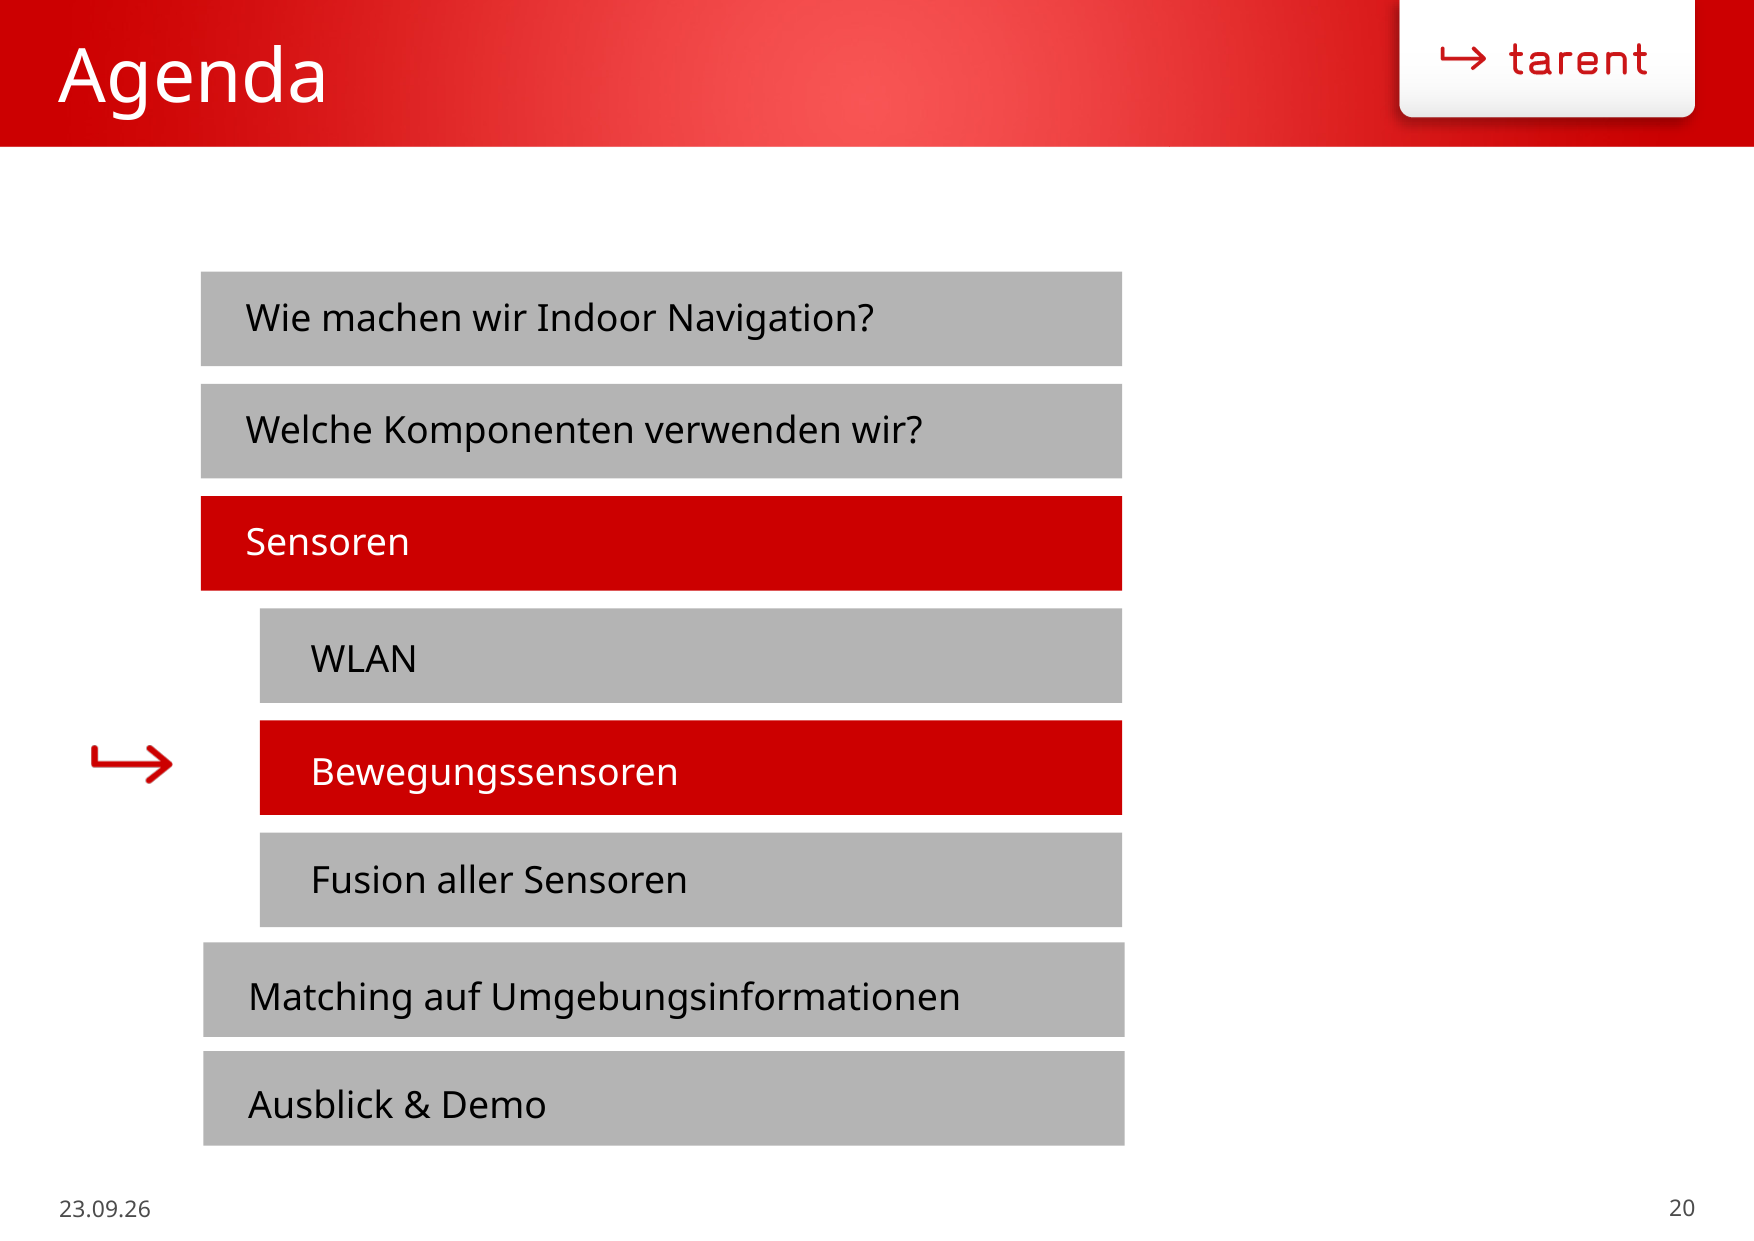

# Agenda
Wie machen wir Indoor Navigation?
Welche Komponenten verwenden wir?
Sensoren
WLAN
Bewegungssensoren
Fusion aller Sensoren
Matching auf Umgebungsinformationen
Ausblick & Demo